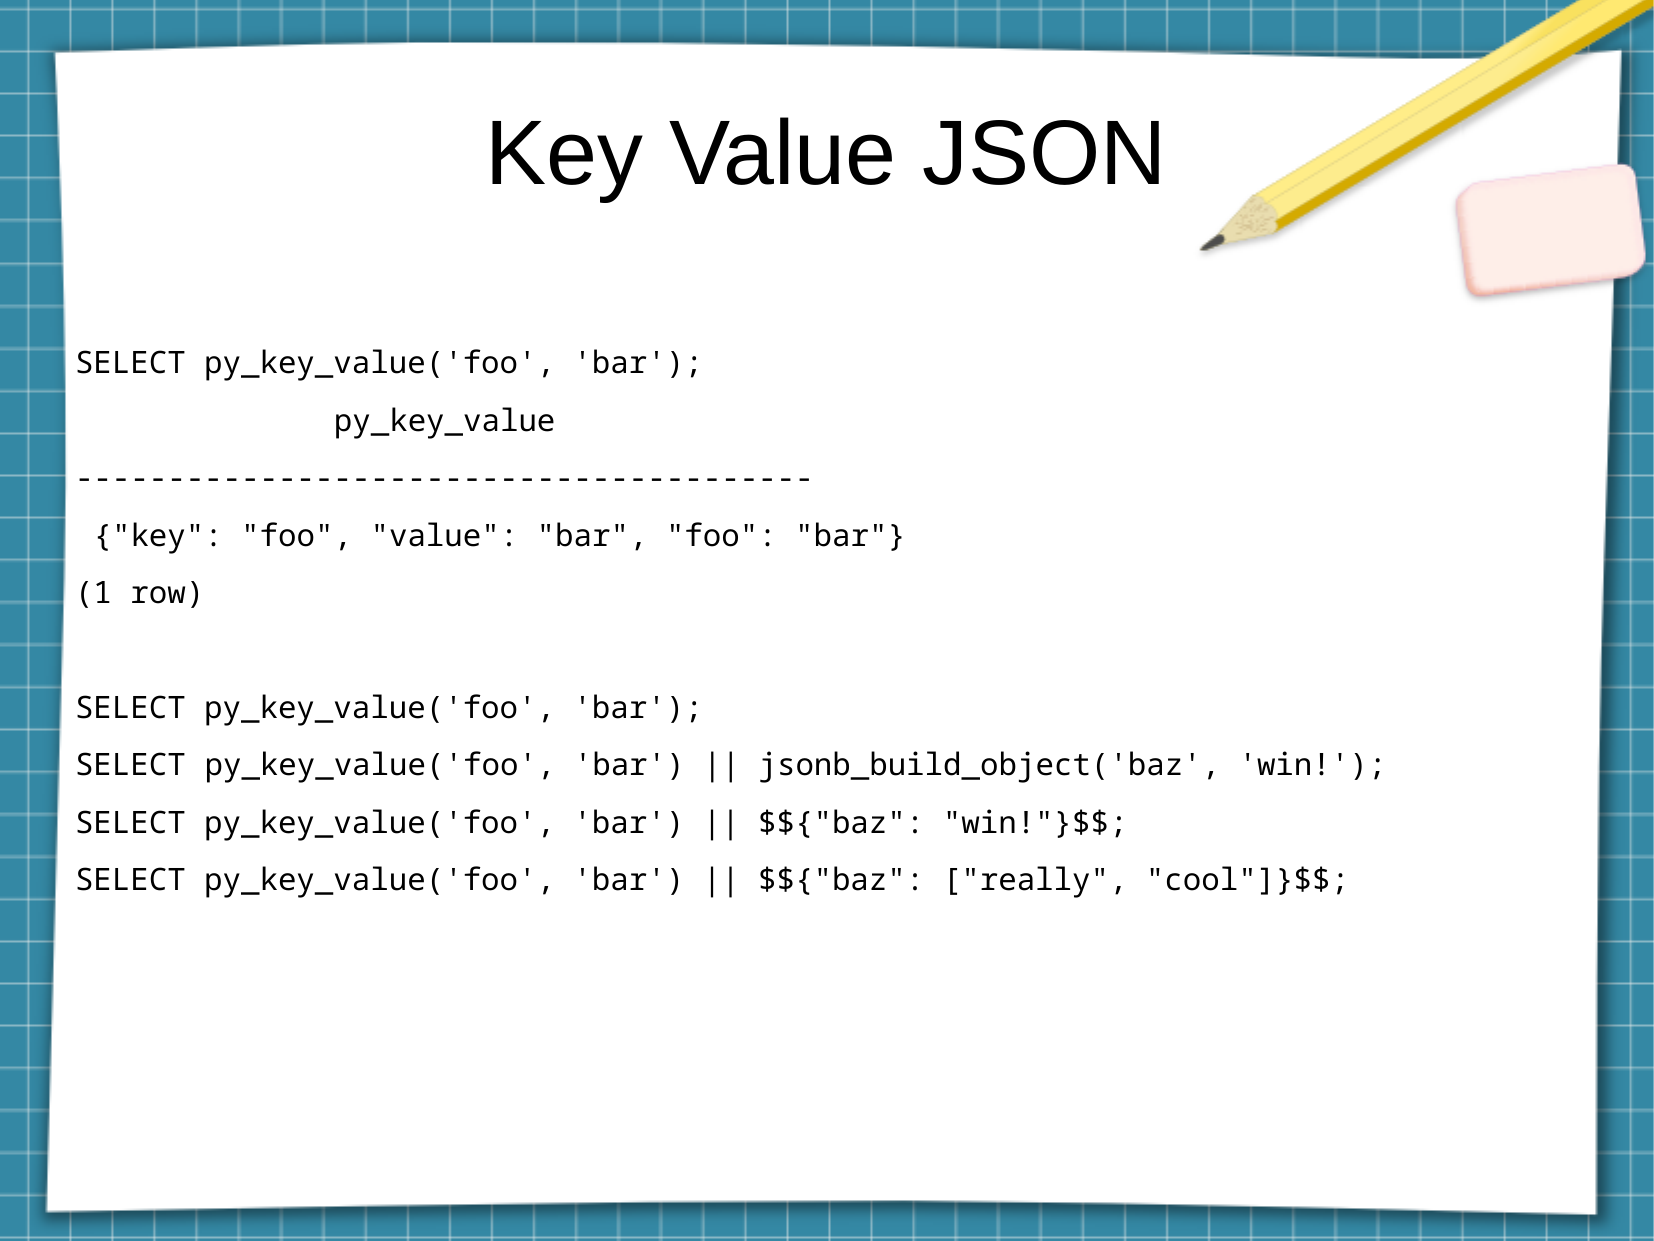

# Key Value JSON
SELECT py_key_value('foo', 'bar');
 py_key_value
----------------------------------------
 {"key": "foo", "value": "bar", "foo": "bar"}
(1 row)
SELECT py_key_value('foo', 'bar');
SELECT py_key_value('foo', 'bar') || jsonb_build_object('baz', 'win!');
SELECT py_key_value('foo', 'bar') || $${"baz": "win!"}$$;
SELECT py_key_value('foo', 'bar') || $${"baz": ["really", "cool"]}$$;